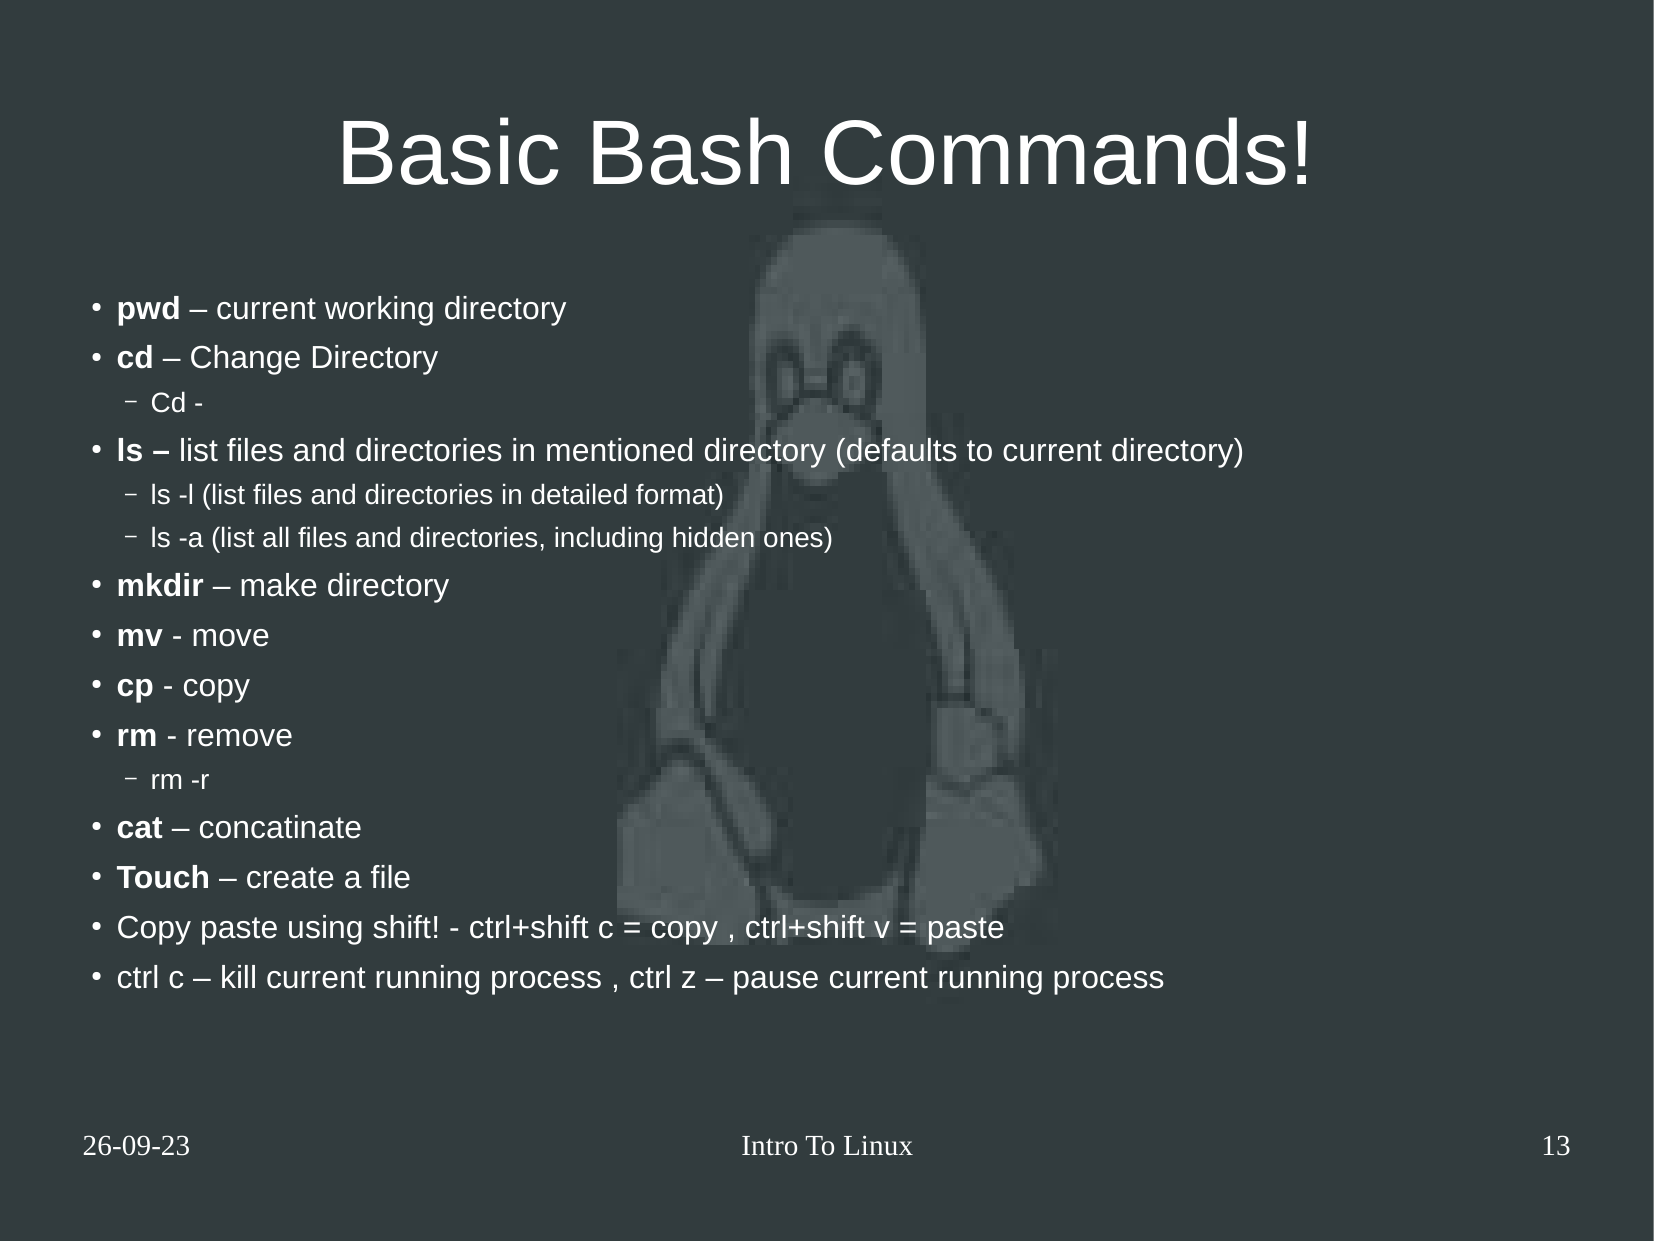

# Basic Bash Commands!
pwd – current working directory
cd – Change Directory
Cd -
ls – list files and directories in mentioned directory (defaults to current directory)
ls -l (list files and directories in detailed format)
ls -a (list all files and directories, including hidden ones)
mkdir – make directory
mv - move
cp - copy
rm - remove
rm -r
cat – concatinate
Touch – create a file
Copy paste using shift! - ctrl+shift c = copy , ctrl+shift v = paste
ctrl c – kill current running process , ctrl z – pause current running process
Intro To Linux
13